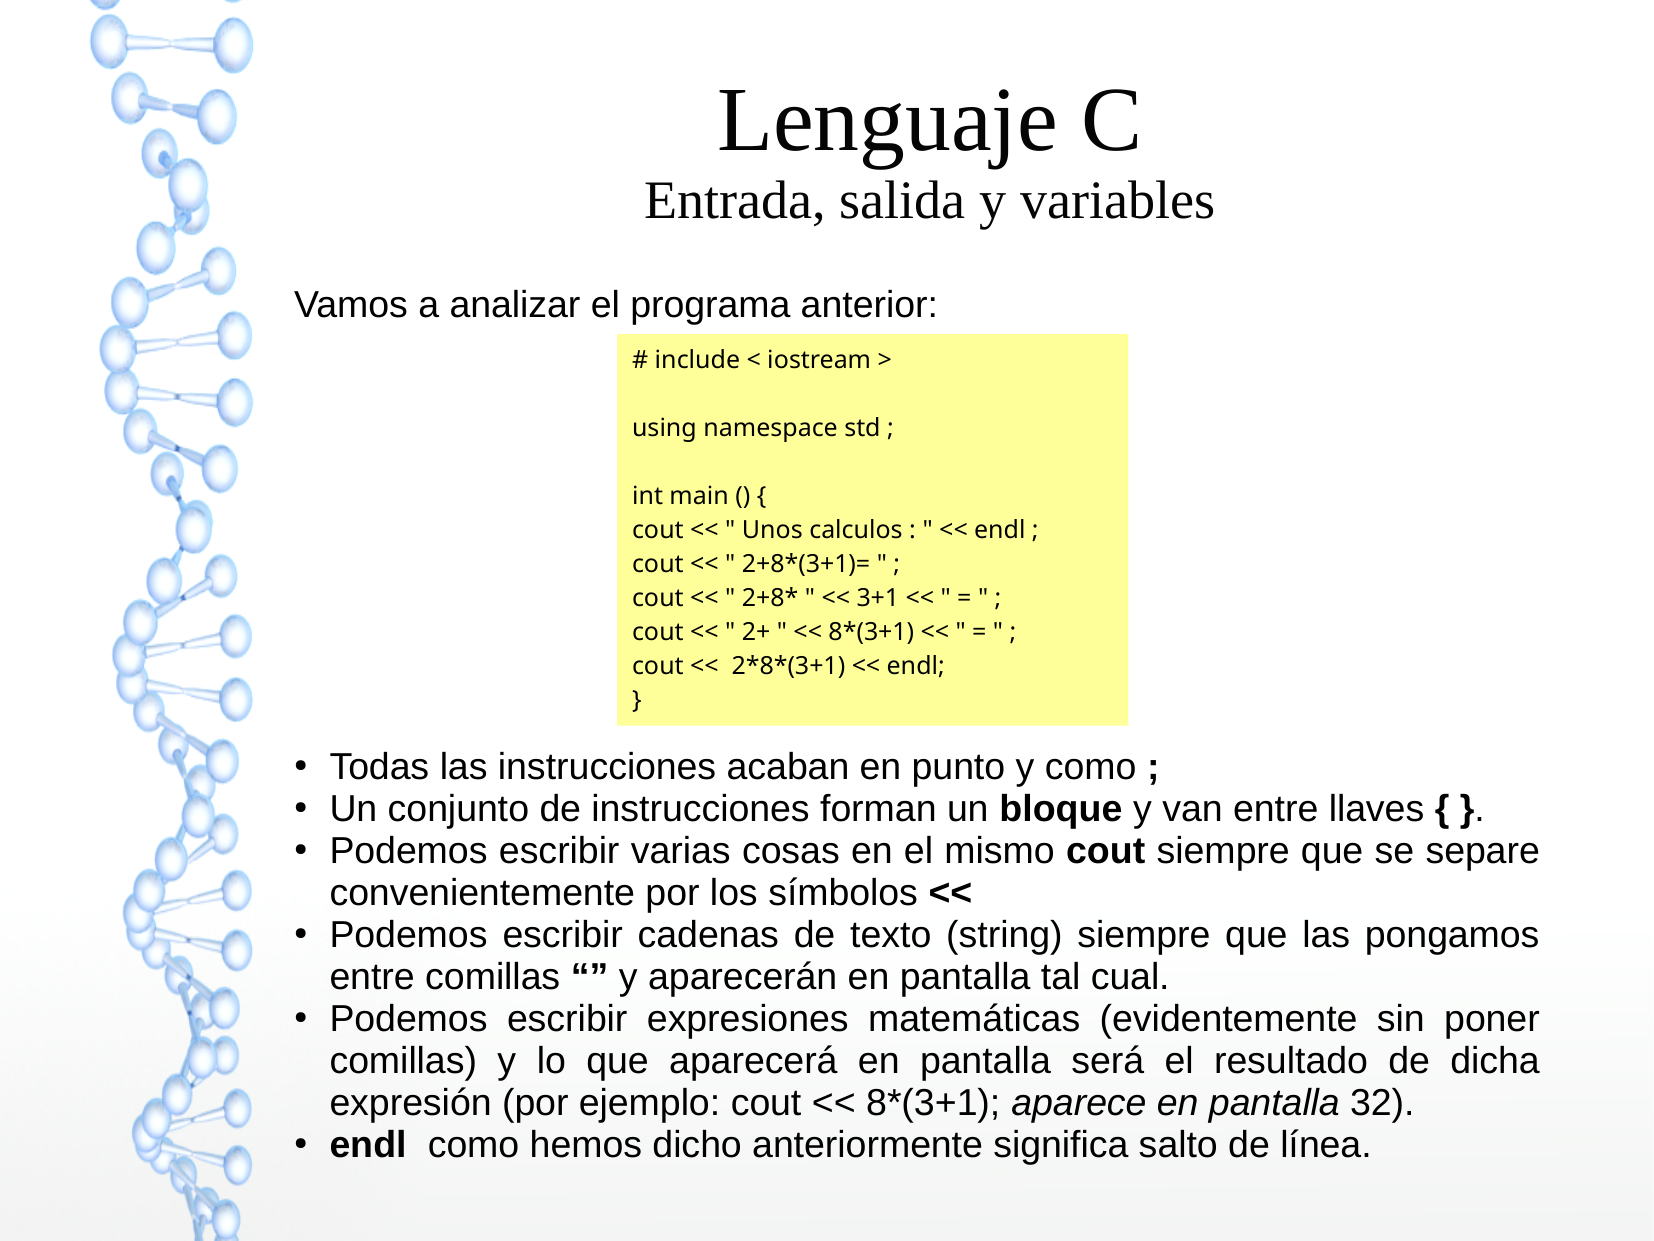

# Lenguaje C Entrada, salida y variables
Vamos a analizar el programa anterior:
Todas las instrucciones acaban en punto y como ;
Un conjunto de instrucciones forman un bloque y van entre llaves { }.
Podemos escribir varias cosas en el mismo cout siempre que se separe convenientemente por los símbolos <<
Podemos escribir cadenas de texto (string) siempre que las pongamos entre comillas “” y aparecerán en pantalla tal cual.
Podemos escribir expresiones matemáticas (evidentemente sin poner comillas) y lo que aparecerá en pantalla será el resultado de dicha expresión (por ejemplo: cout << 8*(3+1); aparece en pantalla 32).
endl como hemos dicho anteriormente significa salto de línea.
# include < iostream >
using namespace std ;
int main () {
cout << " Unos calculos : " << endl ;
cout << " 2+8*(3+1)= " ;
cout << " 2+8* " << 3+1 << " = " ;
cout << " 2+ " << 8*(3+1) << " = " ;
cout << 2*8*(3+1) << endl;
}